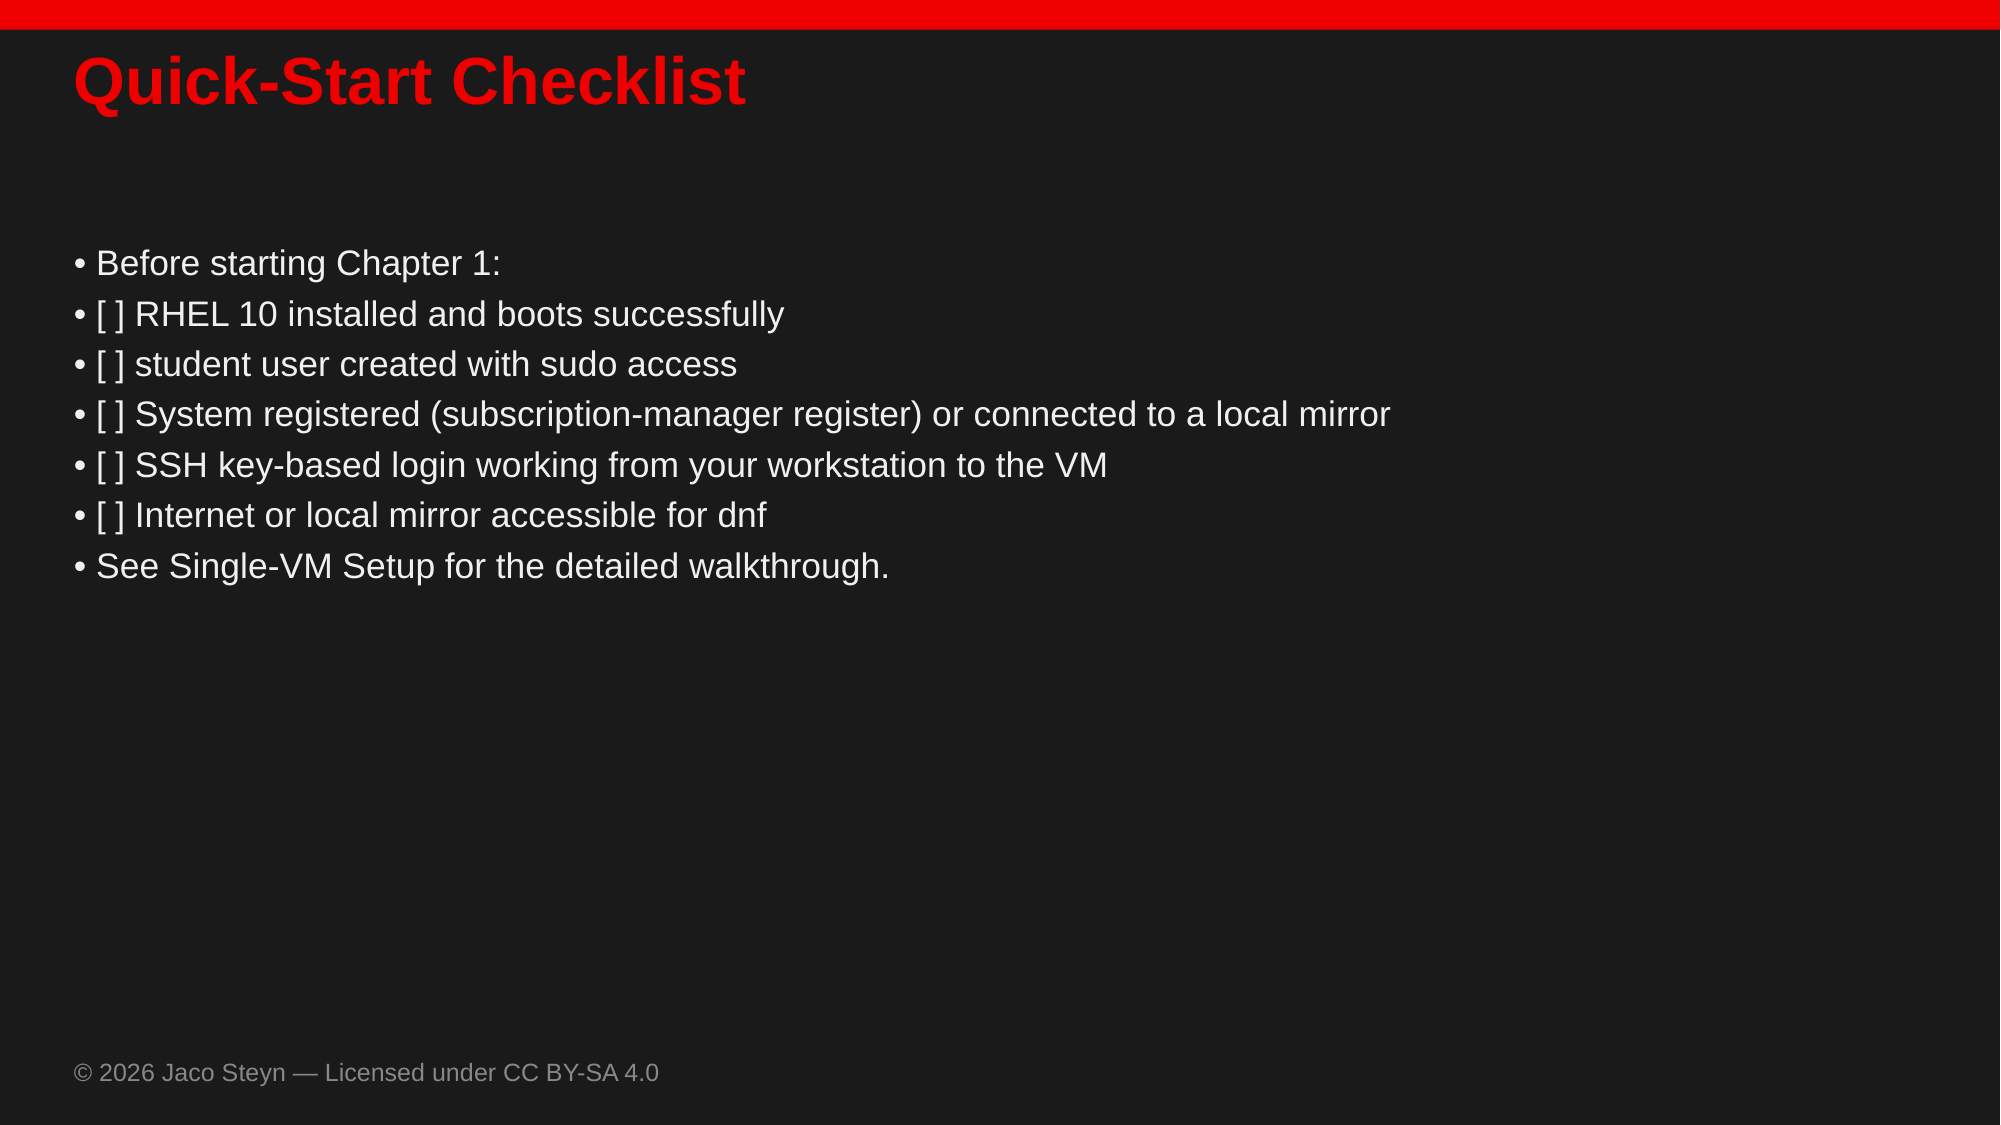

Quick-Start Checklist
• Before starting Chapter 1:
• [ ] RHEL 10 installed and boots successfully
• [ ] student user created with sudo access
• [ ] System registered (subscription-manager register) or connected to a local mirror
• [ ] SSH key-based login working from your workstation to the VM
• [ ] Internet or local mirror accessible for dnf
• See Single-VM Setup for the detailed walkthrough.
© 2026 Jaco Steyn — Licensed under CC BY-SA 4.0